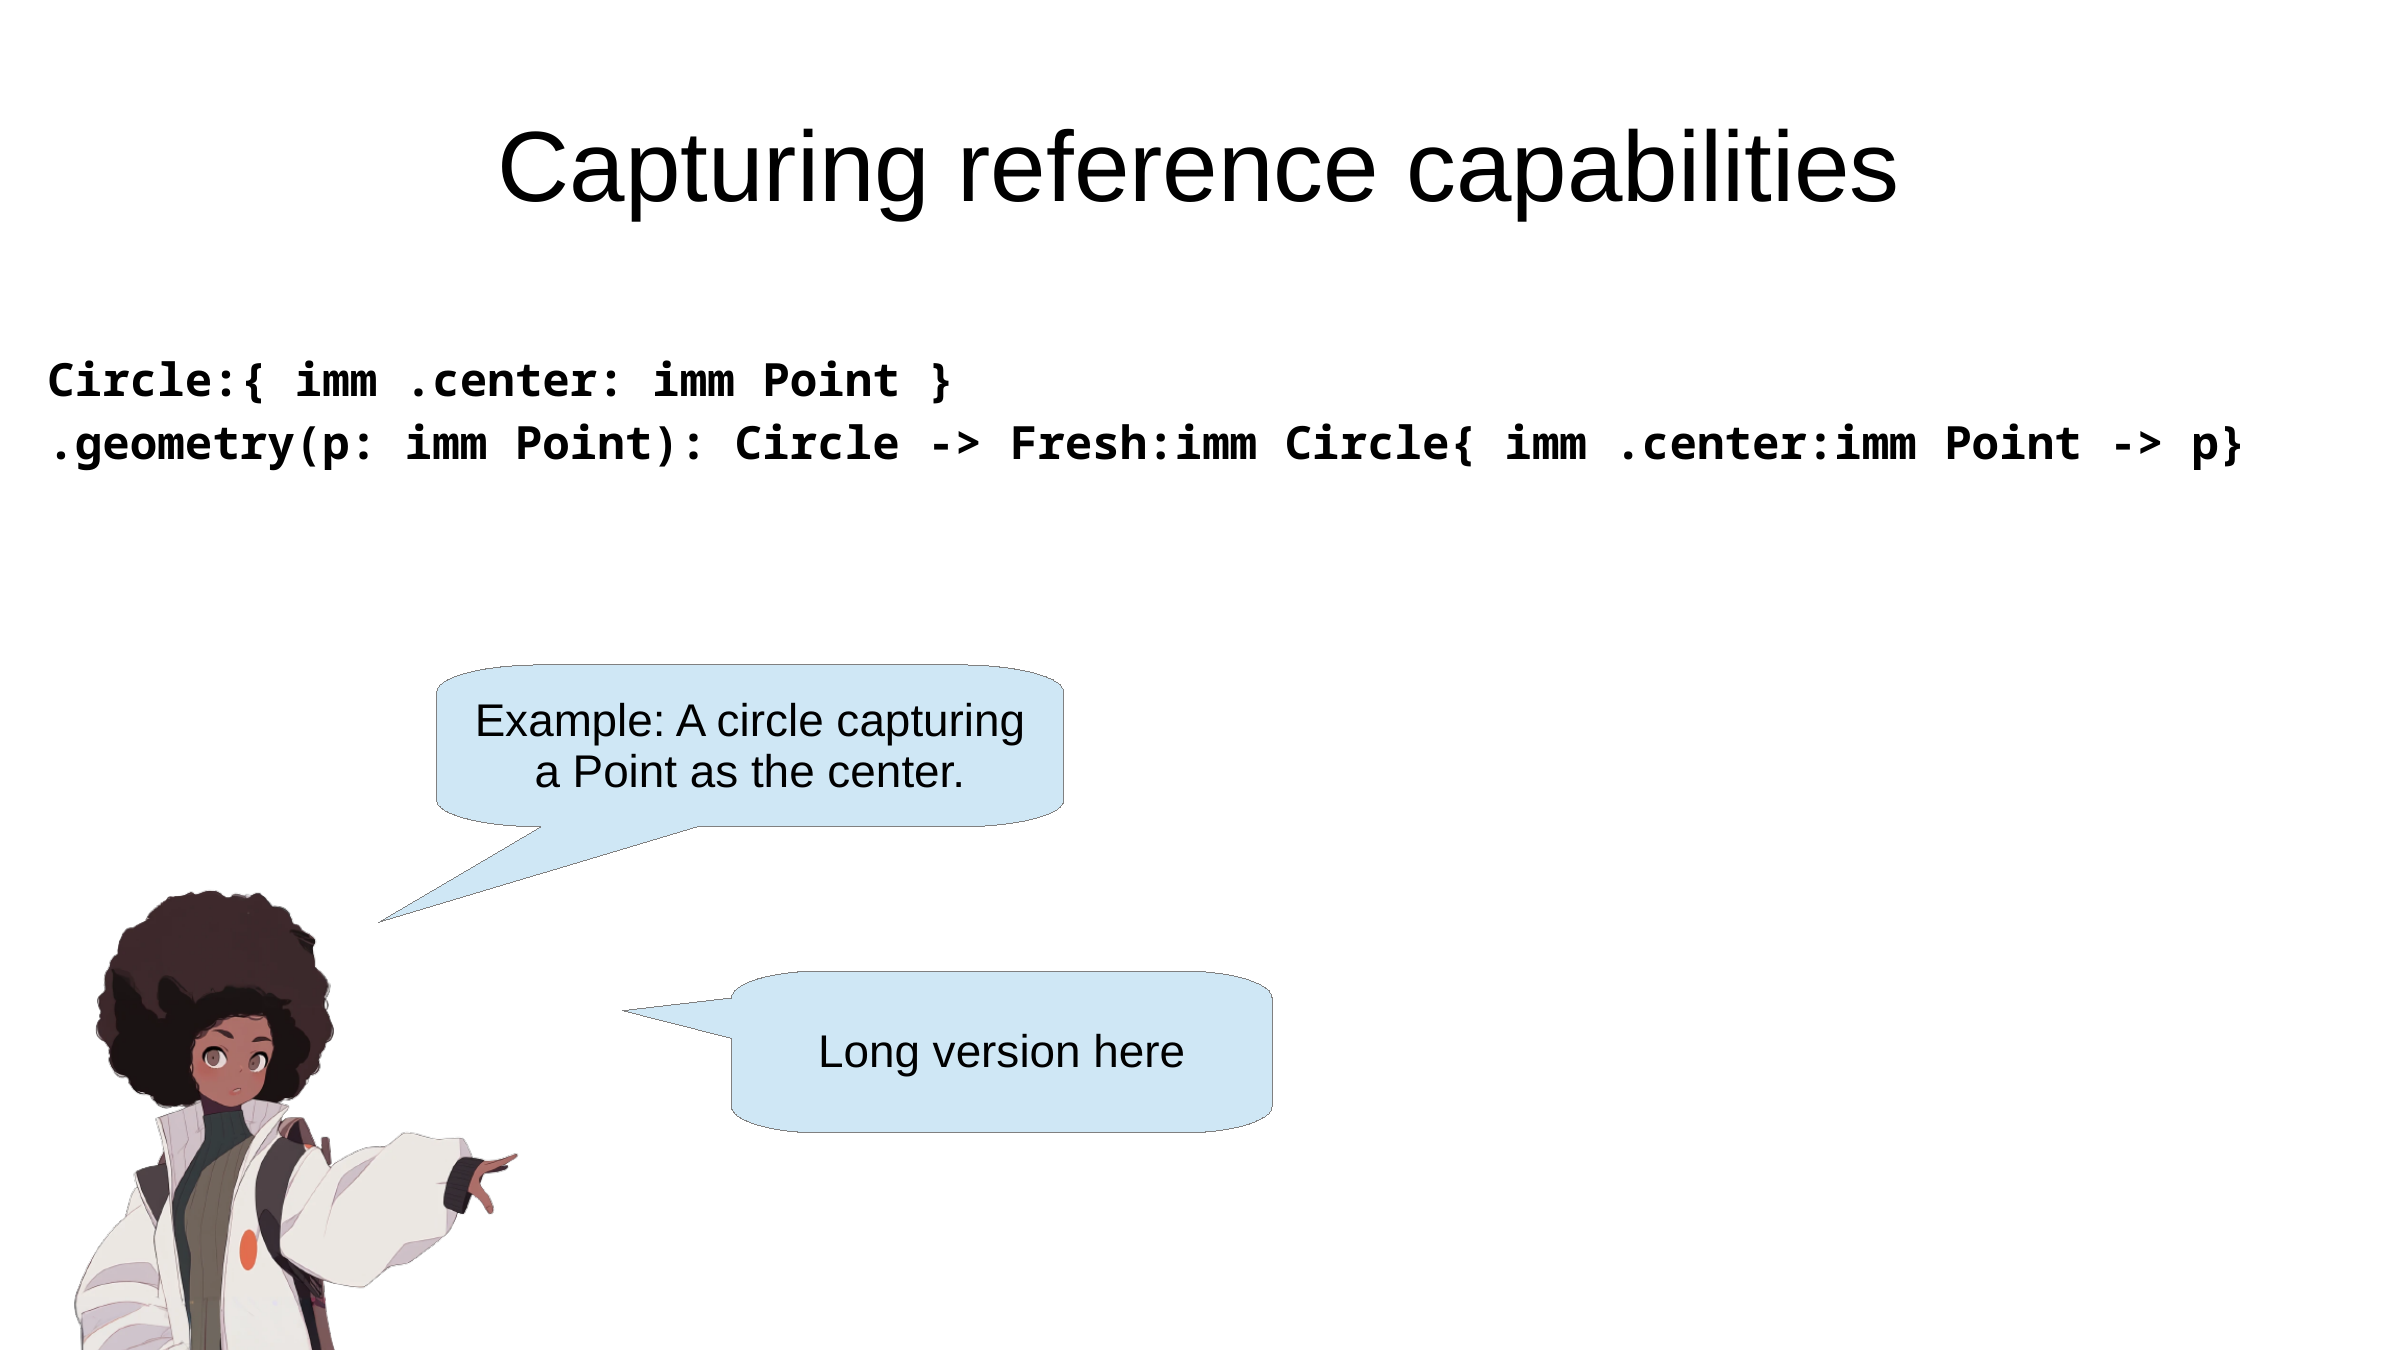

# Capturing reference capabilities
Circle:{ imm .center: imm Point }
.geometry(p: imm Point): Circle -> Fresh:imm Circle{ imm .center:imm Point -> p}
Example: A circle capturing a Point as the center.
Long version here